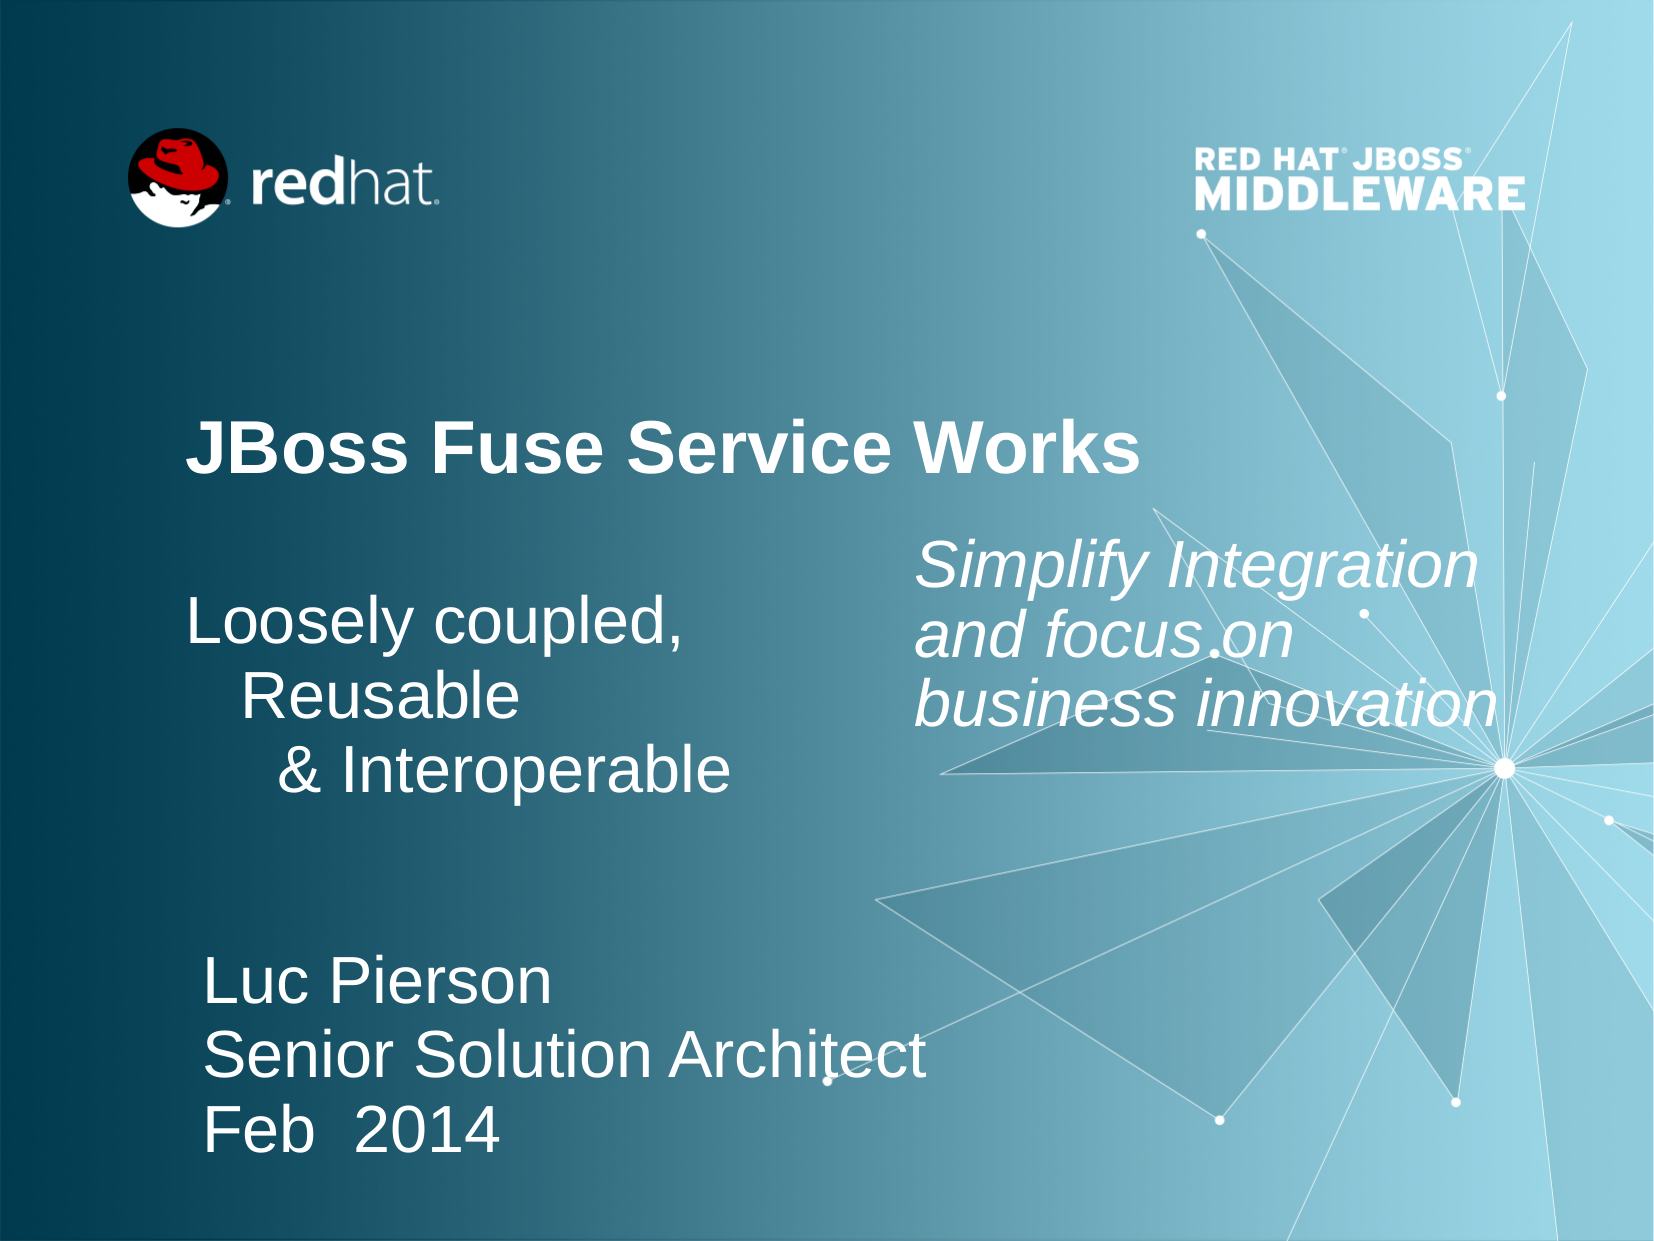

JBoss Fuse Service Works
Loosely coupled,
 Reusable
 & Interoperable
Simplify Integration and focus on business innovation
Luc Pierson
Senior Solution Architect
Feb 2014